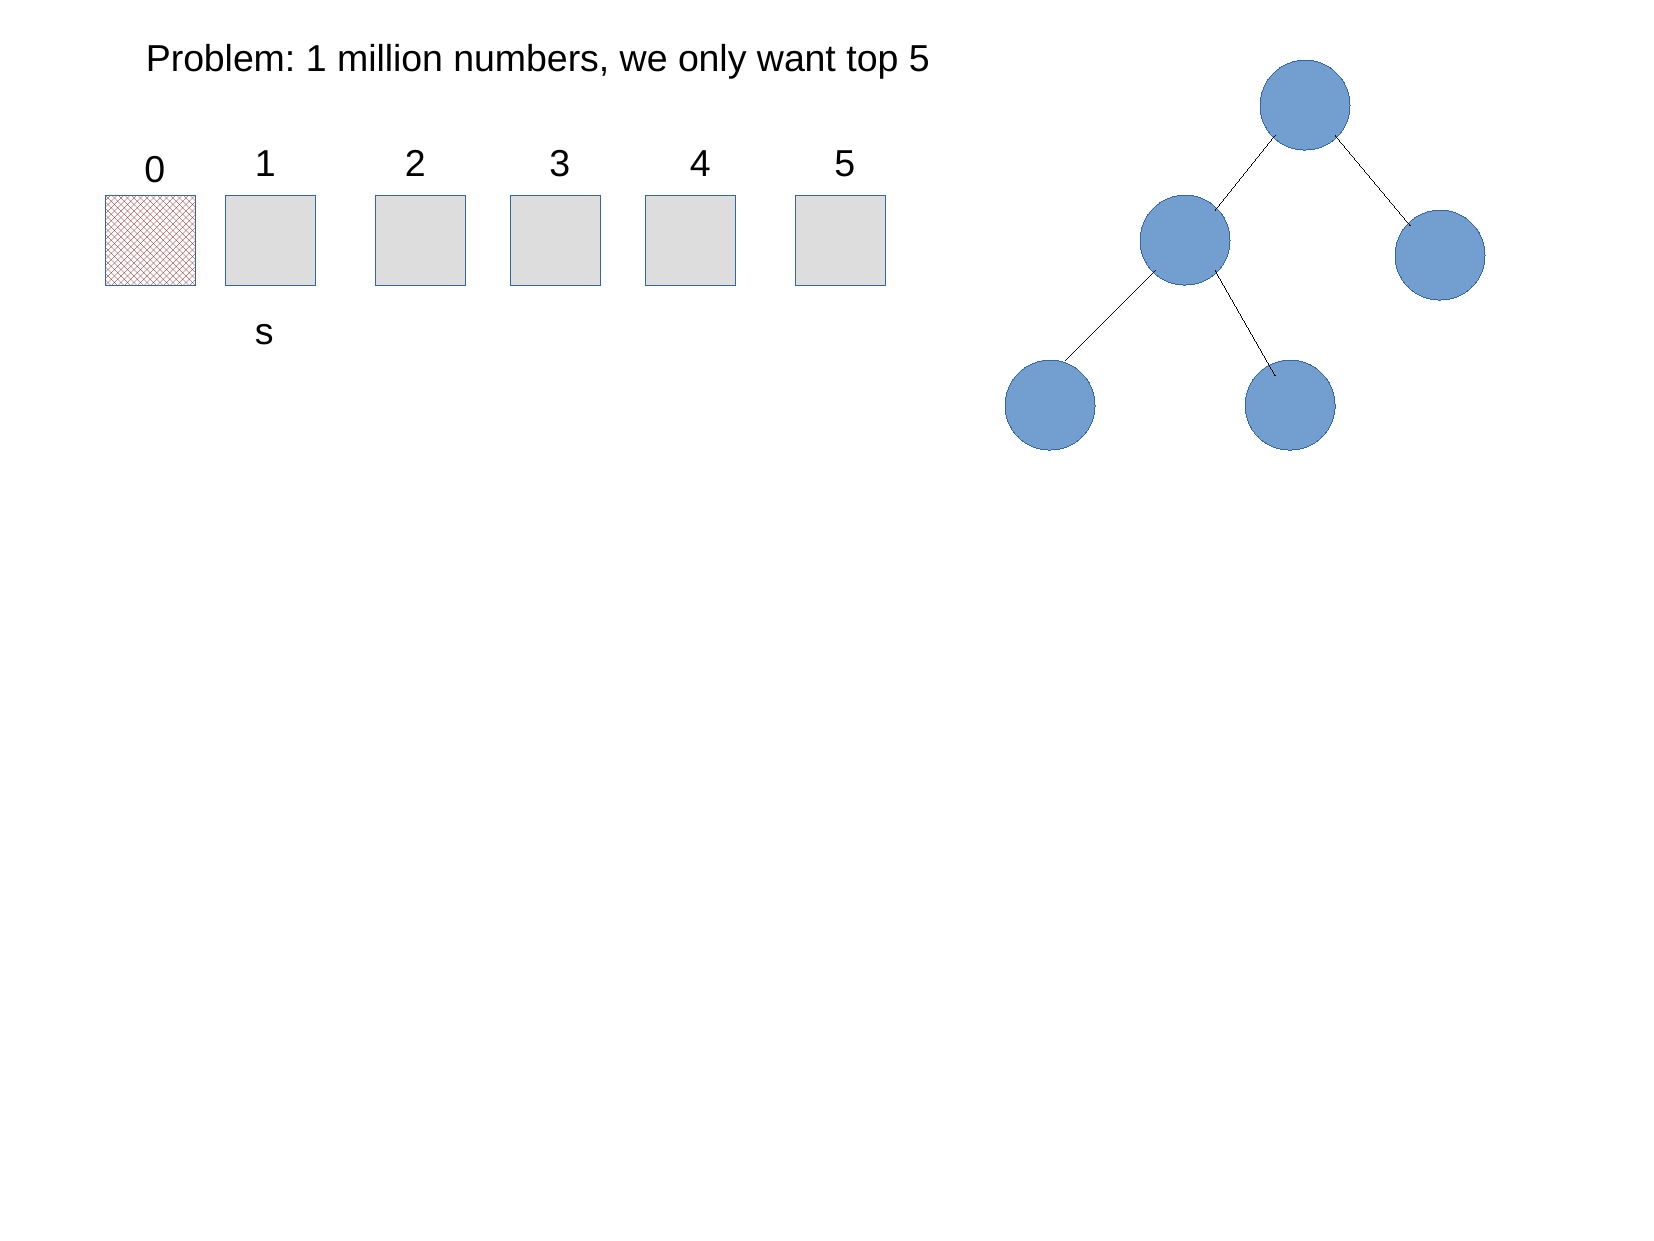

Problem: 1 million numbers, we only want top 5
1
2
3
4
5
0
s